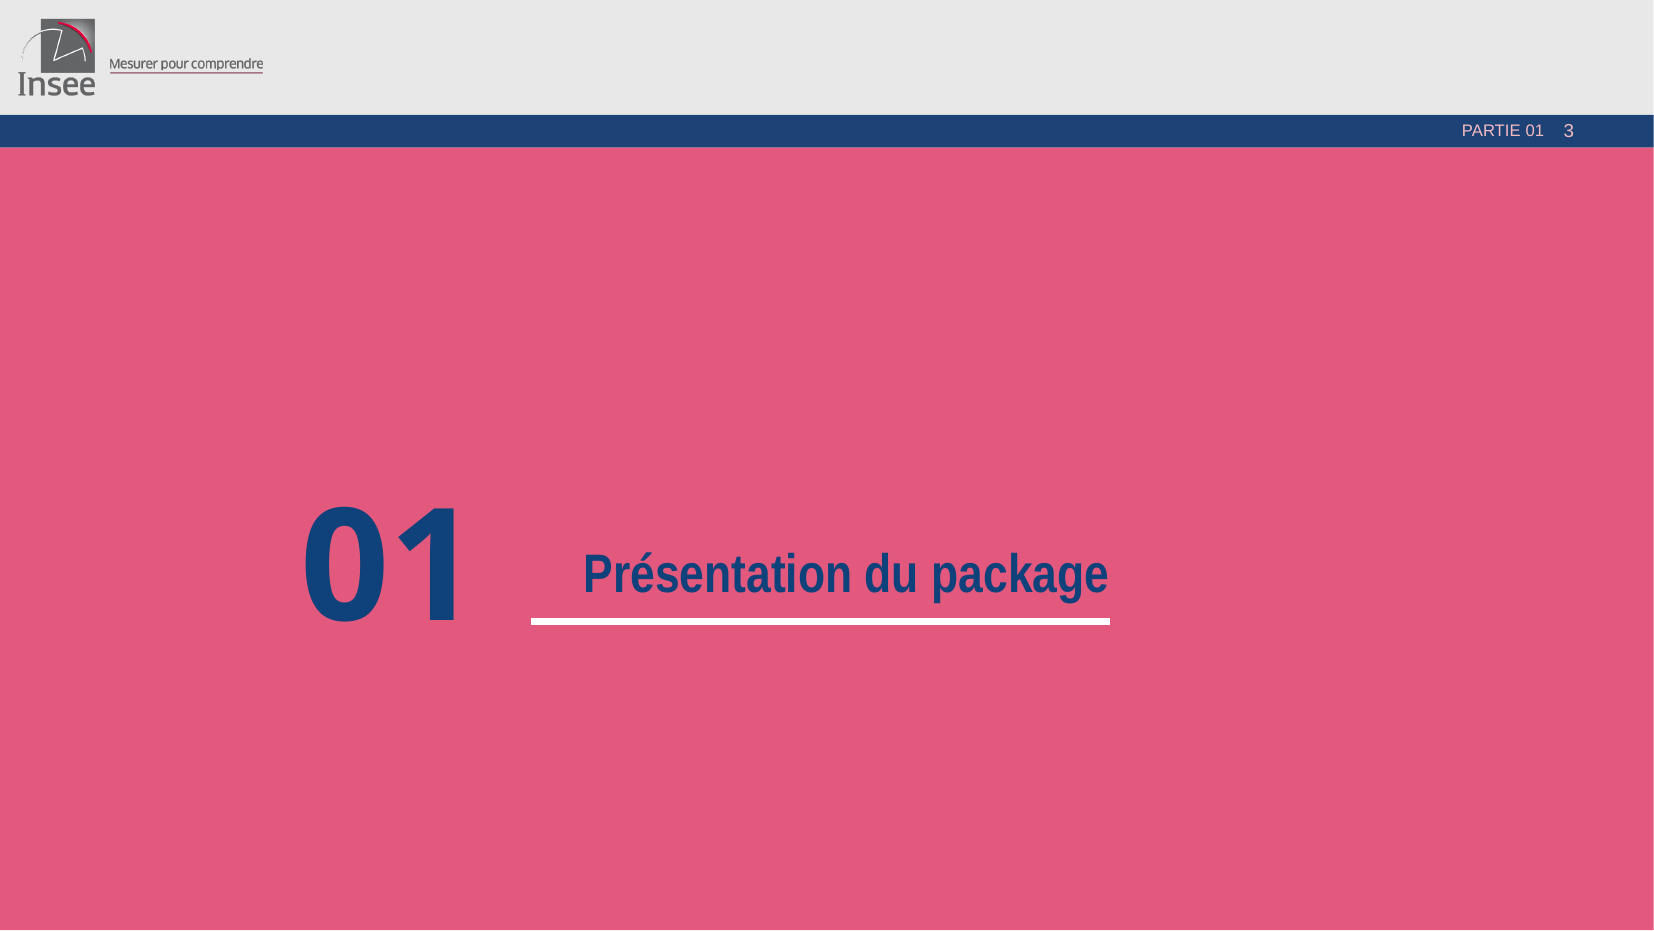

PARTIE 01
3
01
# Présentation du package